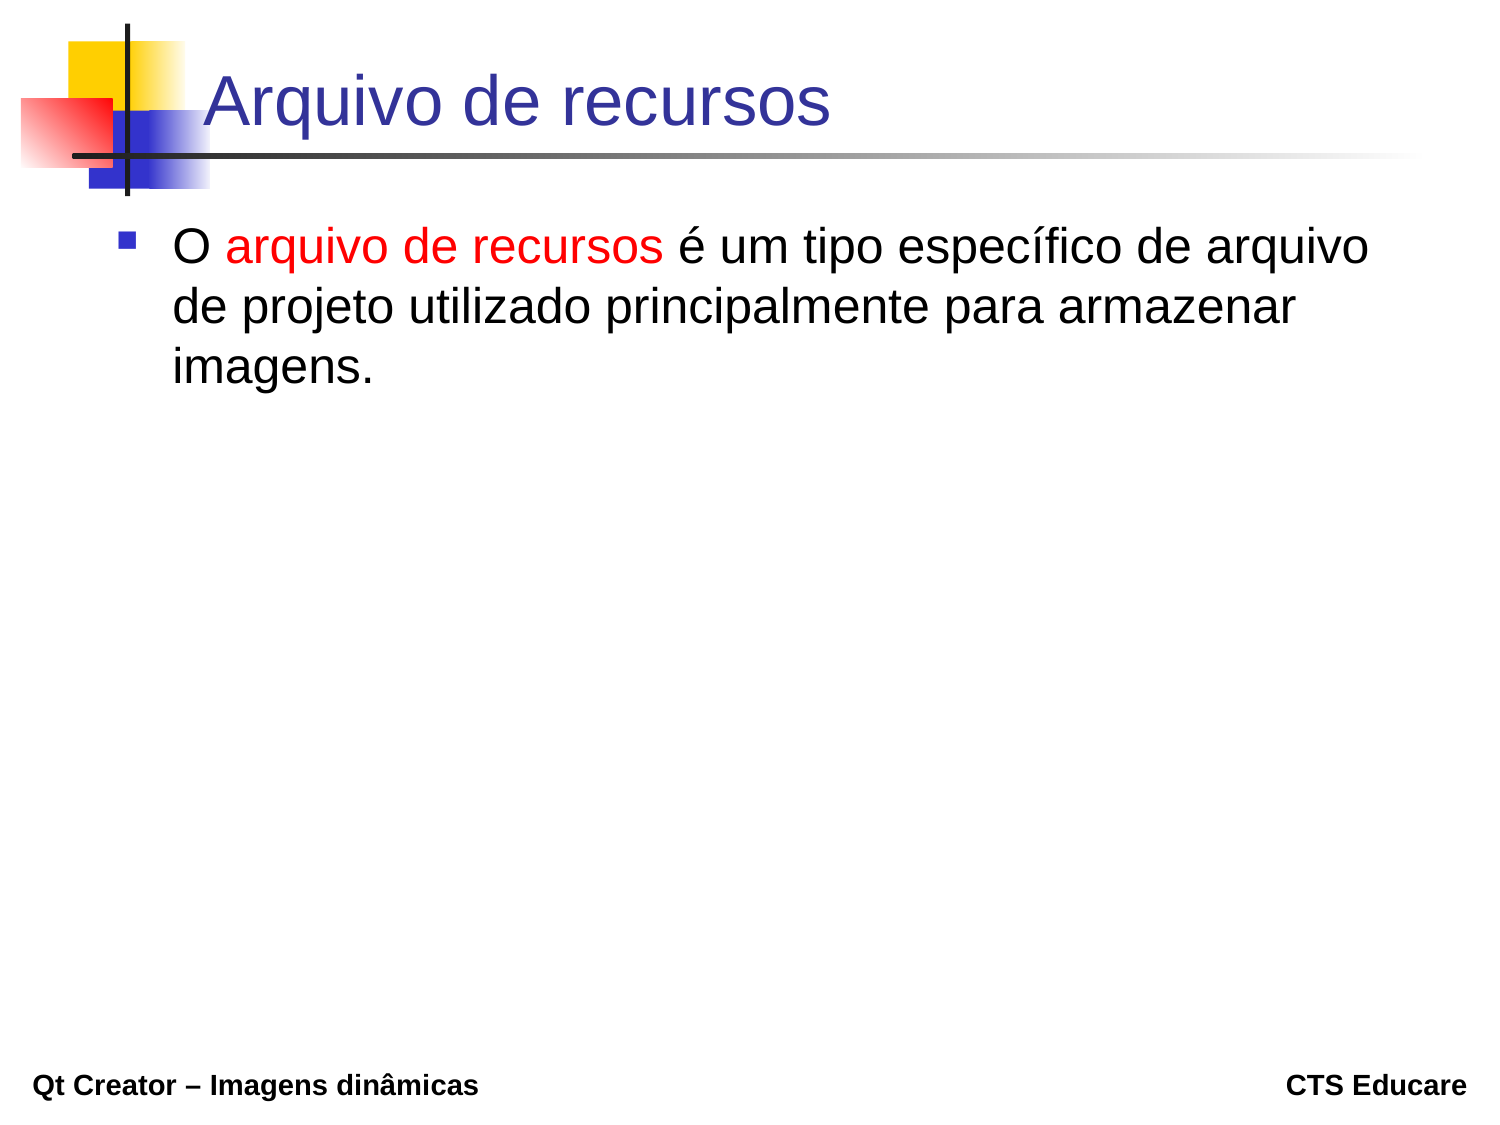

# Arquivo de recursos
O arquivo de recursos é um tipo específico de arquivo de projeto utilizado principalmente para armazenar imagens.